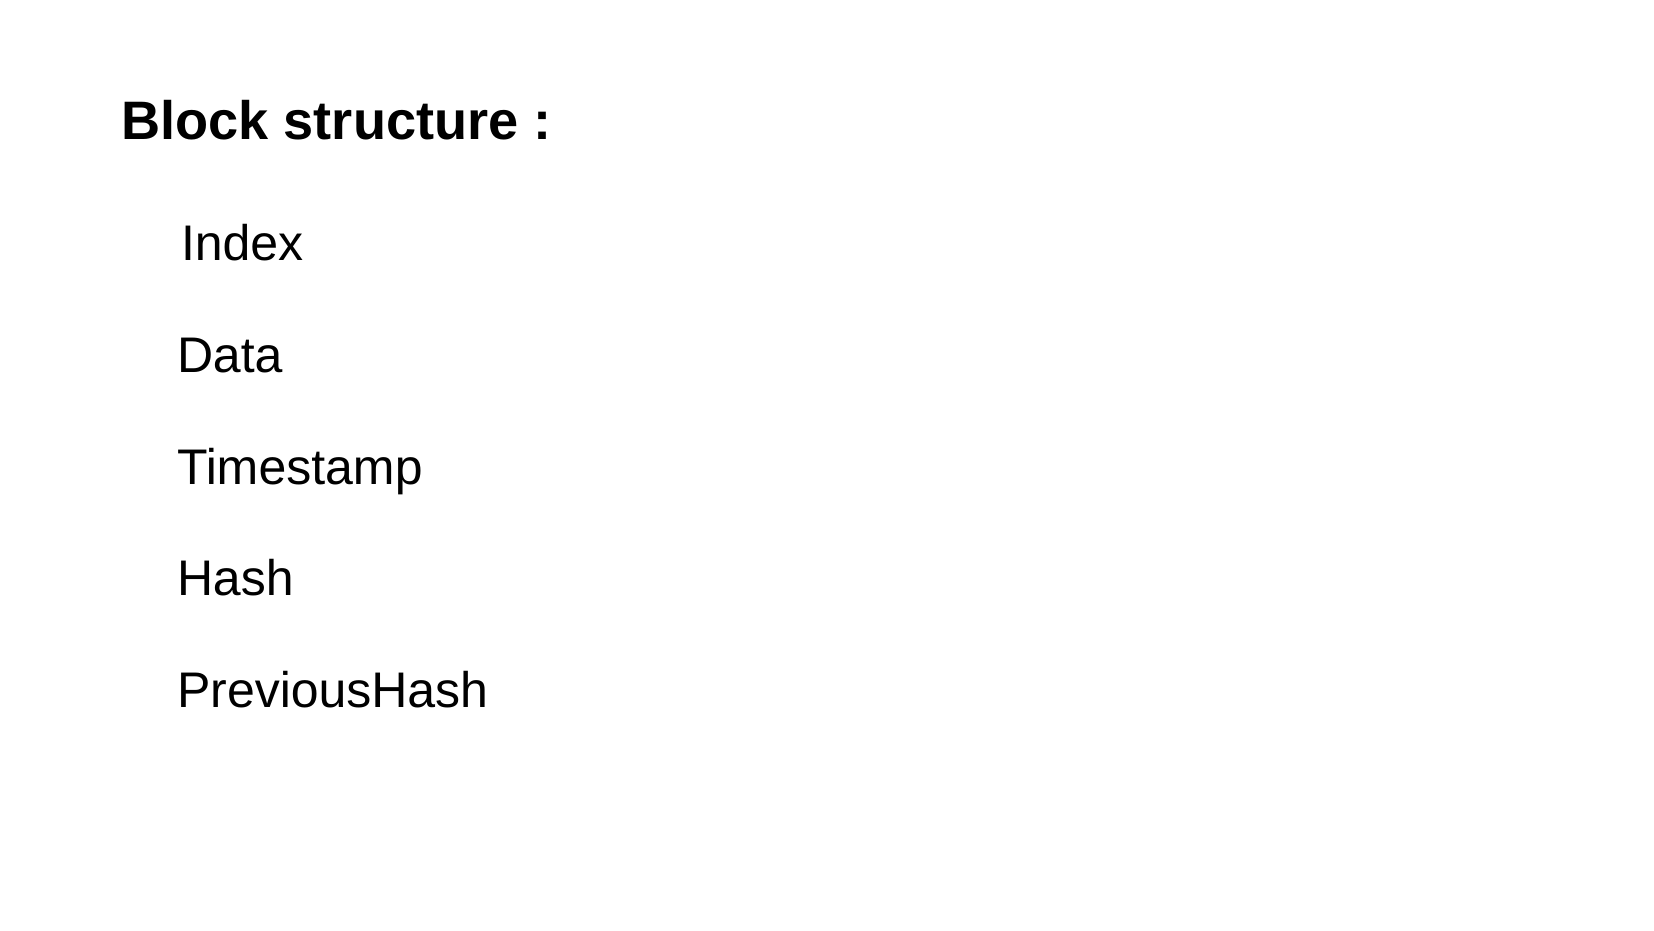

Block structure :
 Index
 Data
 Timestamp
 Hash
 PreviousHash